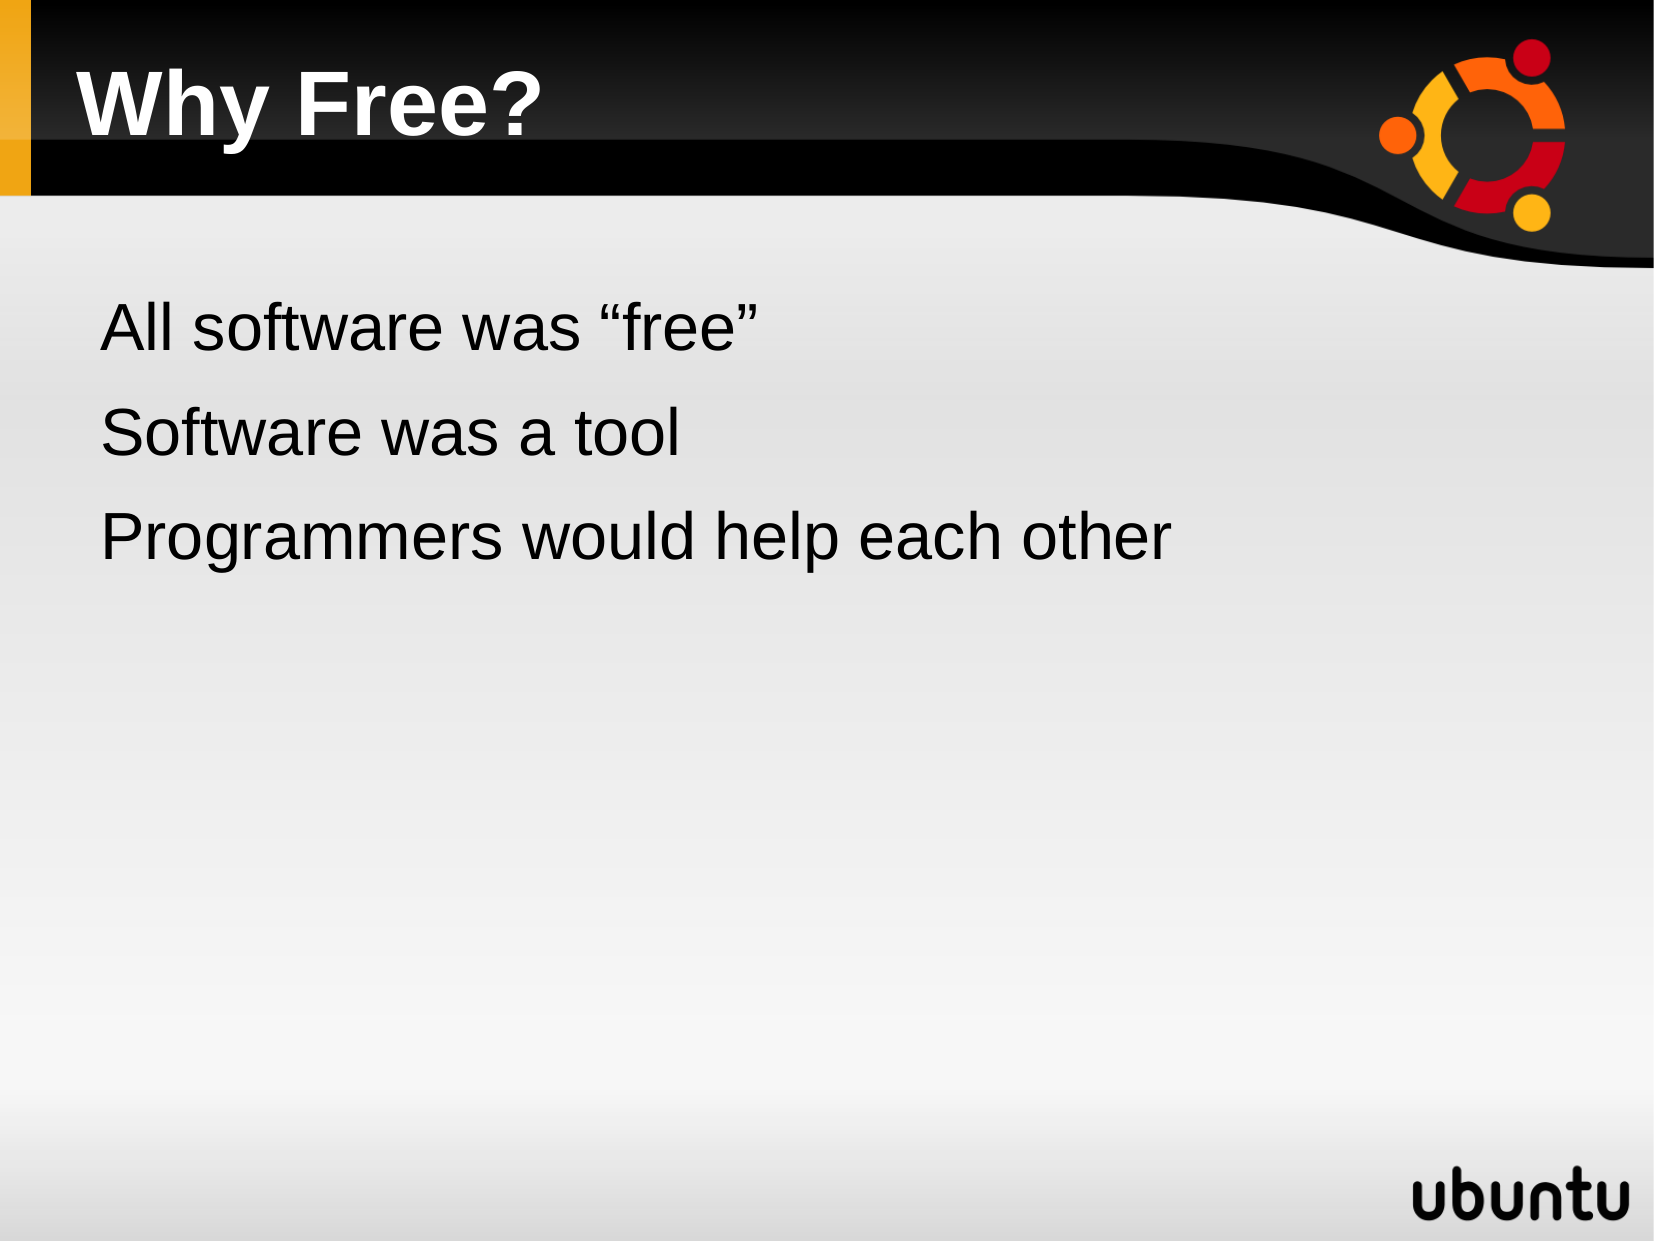

# Why Free?
All software was “free”
Software was a tool
Programmers would help each other